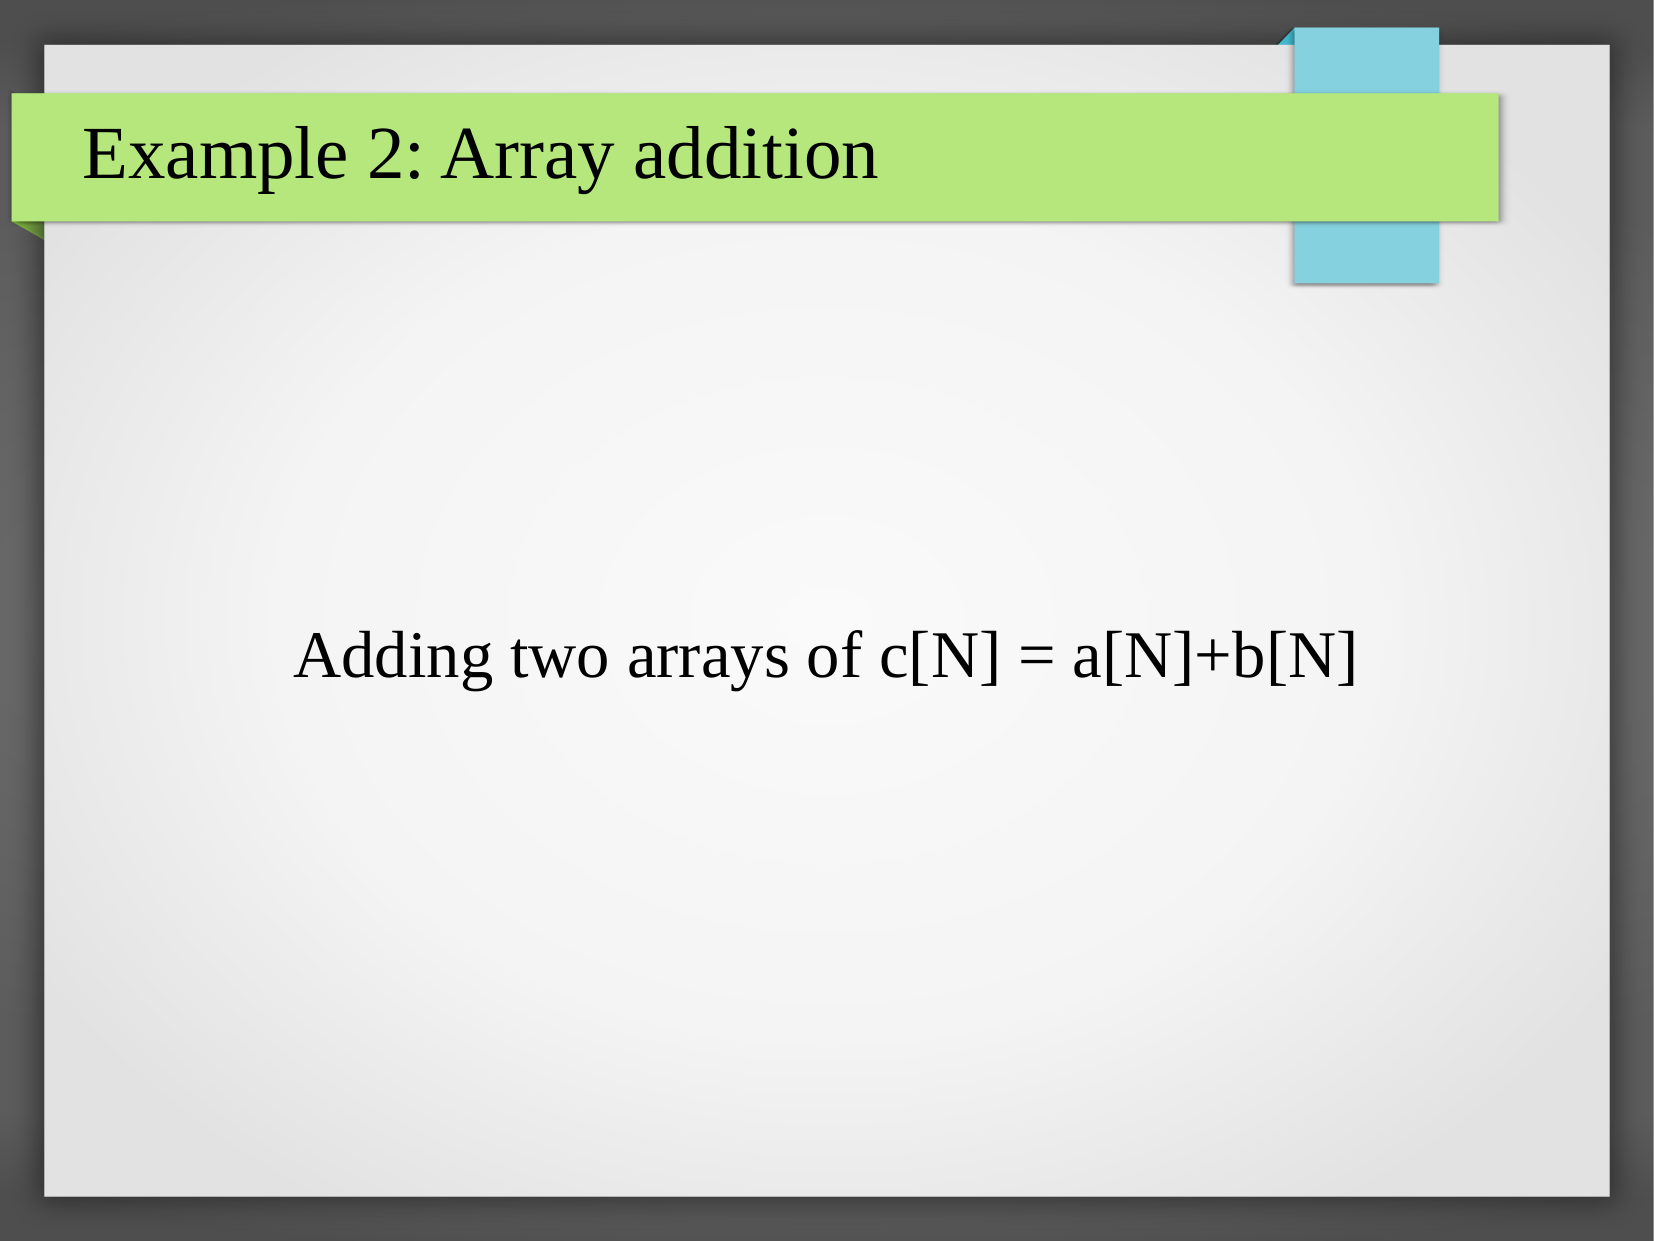

# Example 2: Array addition
Adding two arrays of c[N] = a[N]+b[N]